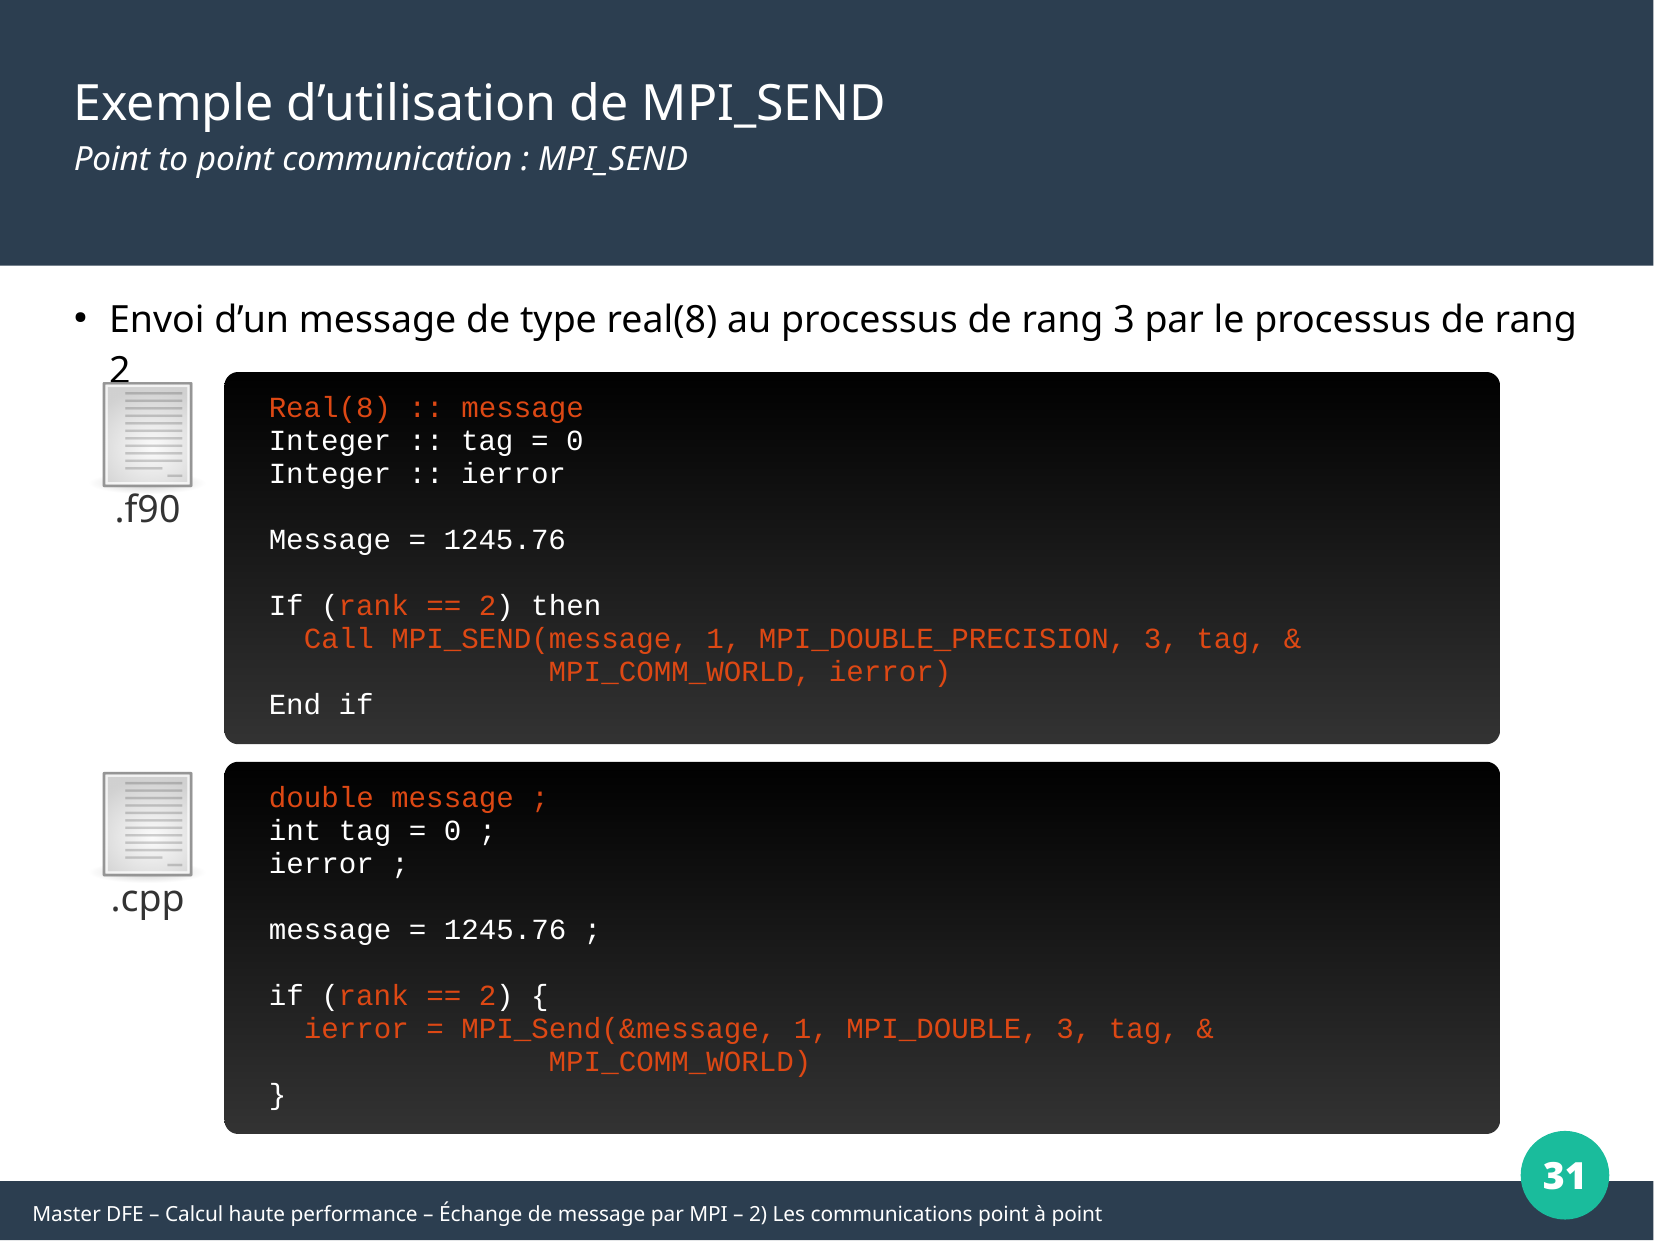

Exemple d’utilisation de MPI_SEND
Point to point communication : MPI_SEND
Envoi d’un message de type real(8) au processus de rang 3 par le processus de rang 2
Real(8) :: message
Integer :: tag = 0
Integer :: ierror
Message = 1245.76
If (rank == 2) then
 Call MPI_SEND(message, 1, MPI_DOUBLE_PRECISION, 3, tag, &
 MPI_COMM_WORLD, ierror)
End if
.f90
double message ;
int tag = 0 ;
ierror ;
message = 1245.76 ;
if (rank == 2) {
 ierror = MPI_Send(&message, 1, MPI_DOUBLE, 3, tag, &
 MPI_COMM_WORLD)
}
.cpp
31
Master DFE – Calcul haute performance – Échange de message par MPI – 2) Les communications point à point